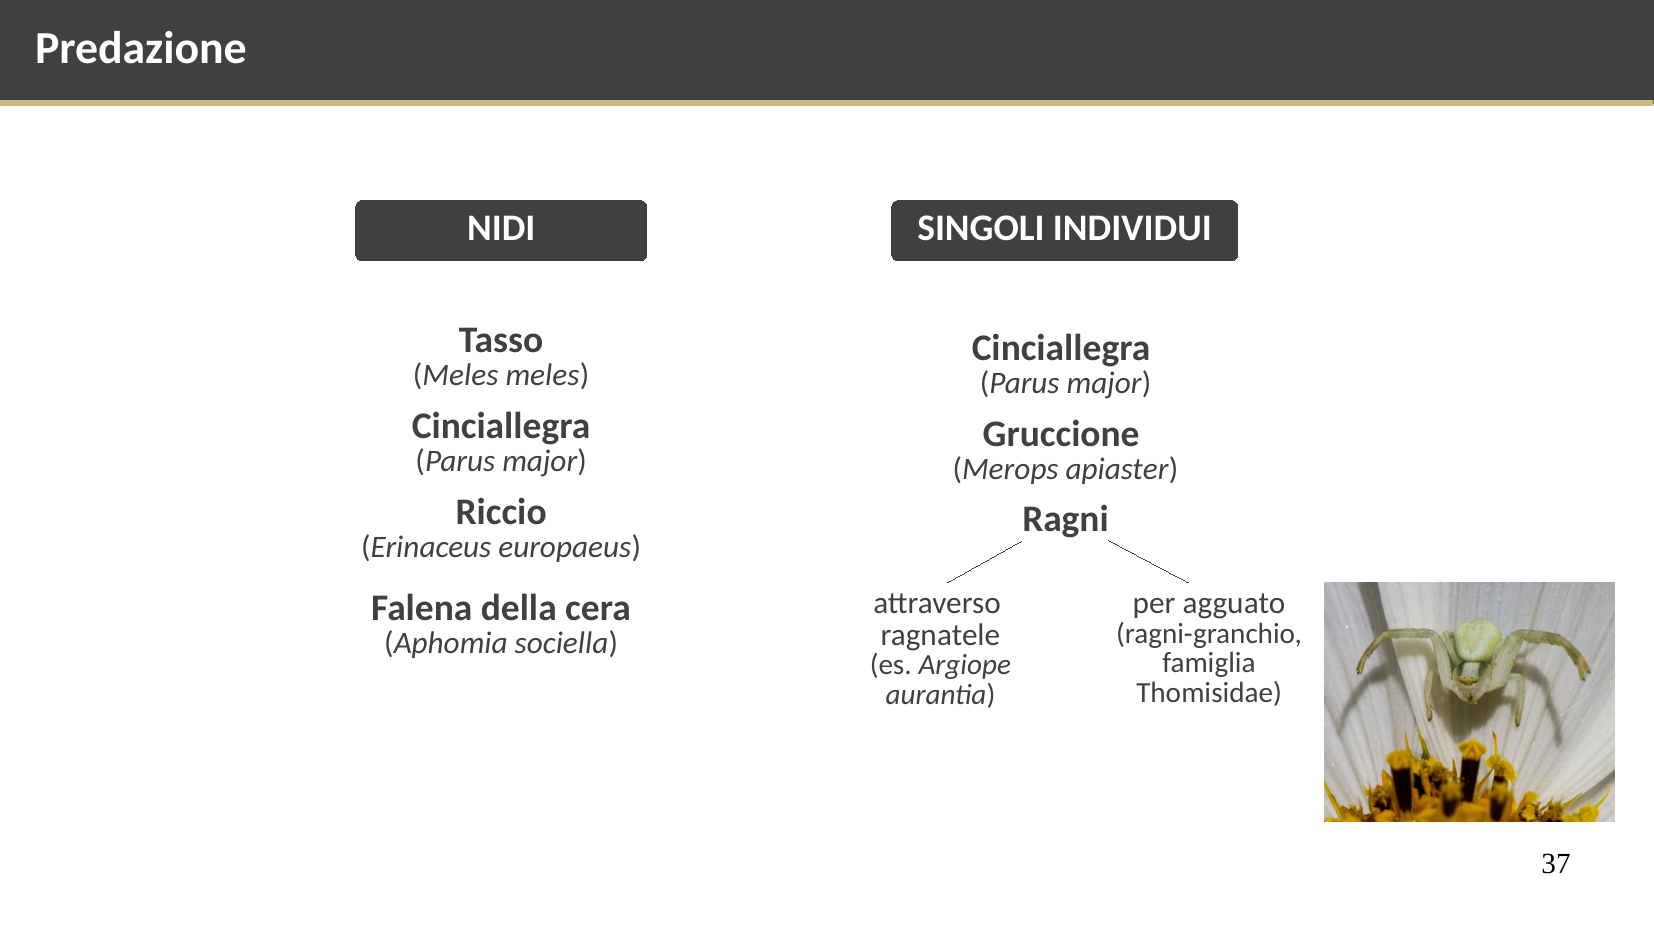

Predazione
NIDI
SINGOLI INDIVIDUI
Tasso
(Meles meles)
Cinciallegra
(Parus major)
Riccio
(Erinaceus europaeus)
Falena della cera
(Aphomia sociella)
Cinciallegra
(Parus major)
Gruccione
(Merops apiaster)
Ragni
attraverso
ragnatele
(es. Argiope aurantia)
per agguato
(ragni-granchio, famiglia Thomisidae)
37